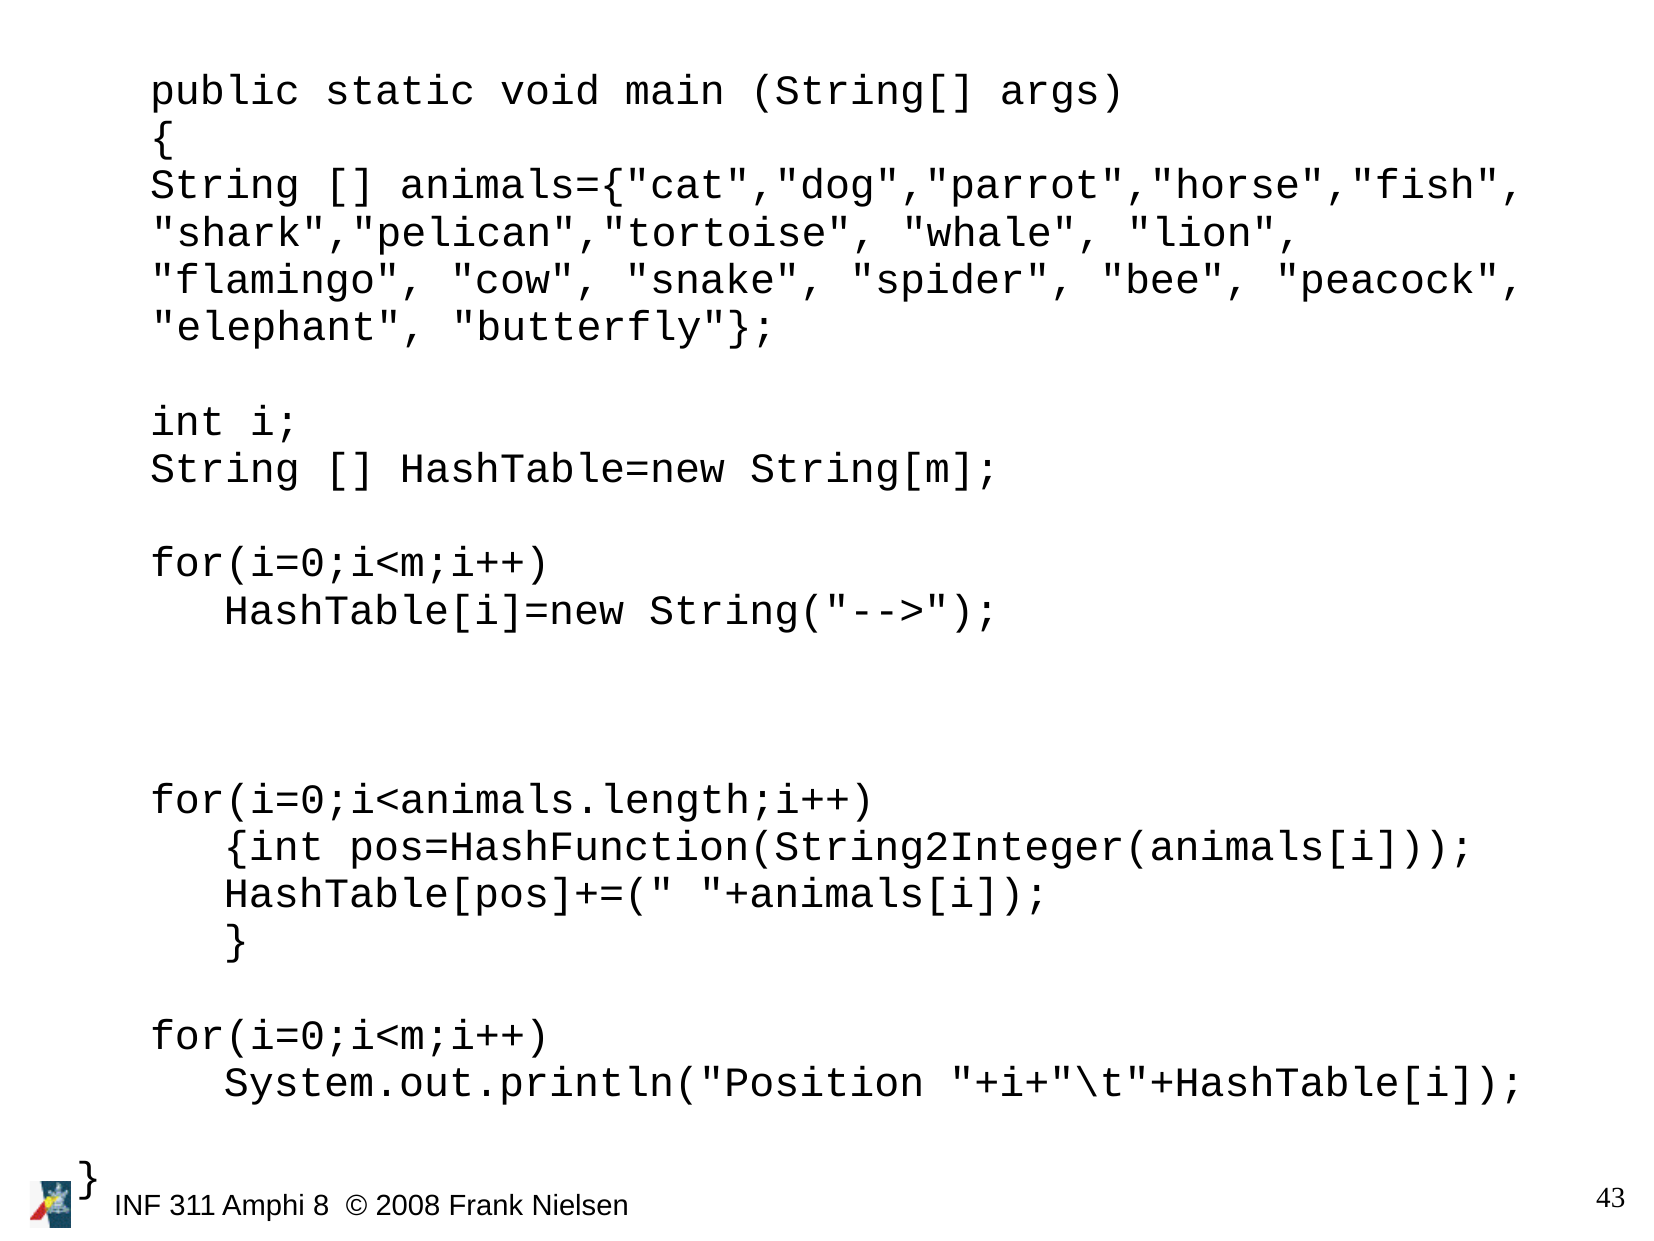

public static void main (String[] args)
	{
	String [] animals={"cat","dog","parrot","horse","fish",
 "shark","pelican","tortoise", "whale", "lion",
	"flamingo", "cow", "snake", "spider", "bee", "peacock",
 "elephant", "butterfly"};
	int i;
	String [] HashTable=new String[m];
	for(i=0;i<m;i++)
		HashTable[i]=new String("-->");
	for(i=0;i<animals.length;i++)
		{int pos=HashFunction(String2Integer(animals[i]));
		HashTable[pos]+=(" "+animals[i]);
		}
	for(i=0;i<m;i++)
		System.out.println("Position "+i+"\t"+HashTable[i]);
}